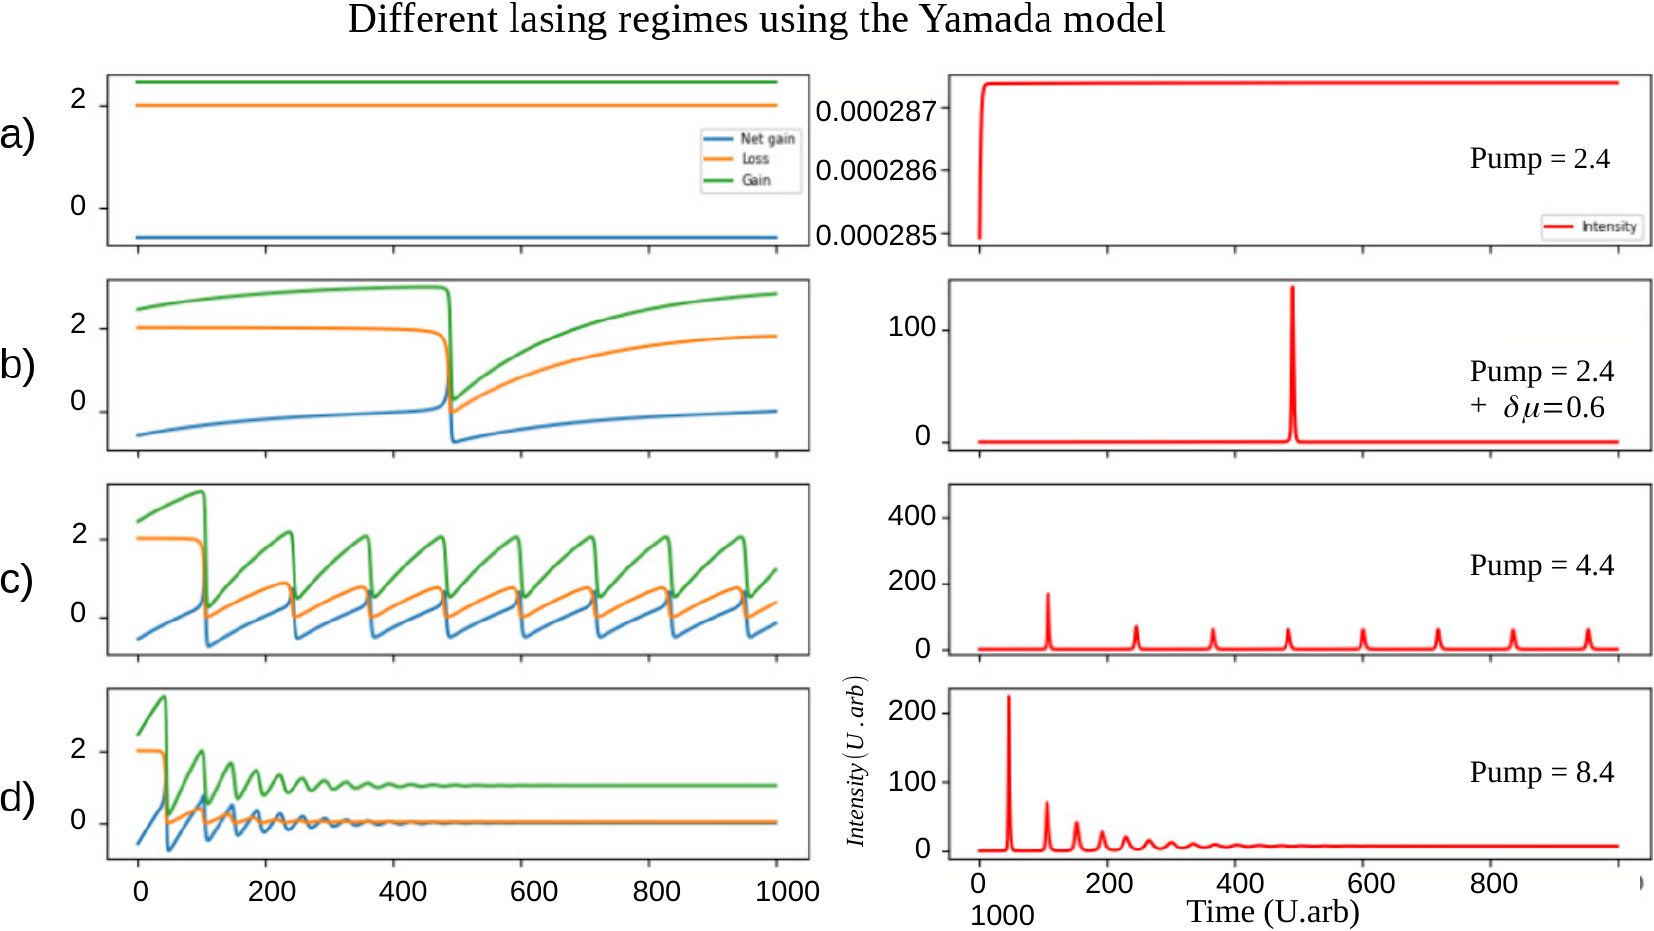

2
0.000287
Pump = 2.4
0.000286
0
0.000285
2
100
Pump = 2.4
+
0
0
400
2
Pump = 4.4
200
0
0
200
2
Pump = 8.4
100
0
0
0 200 400 600 800 1000
0 200 400 600 800 1000
Time (U.arb)